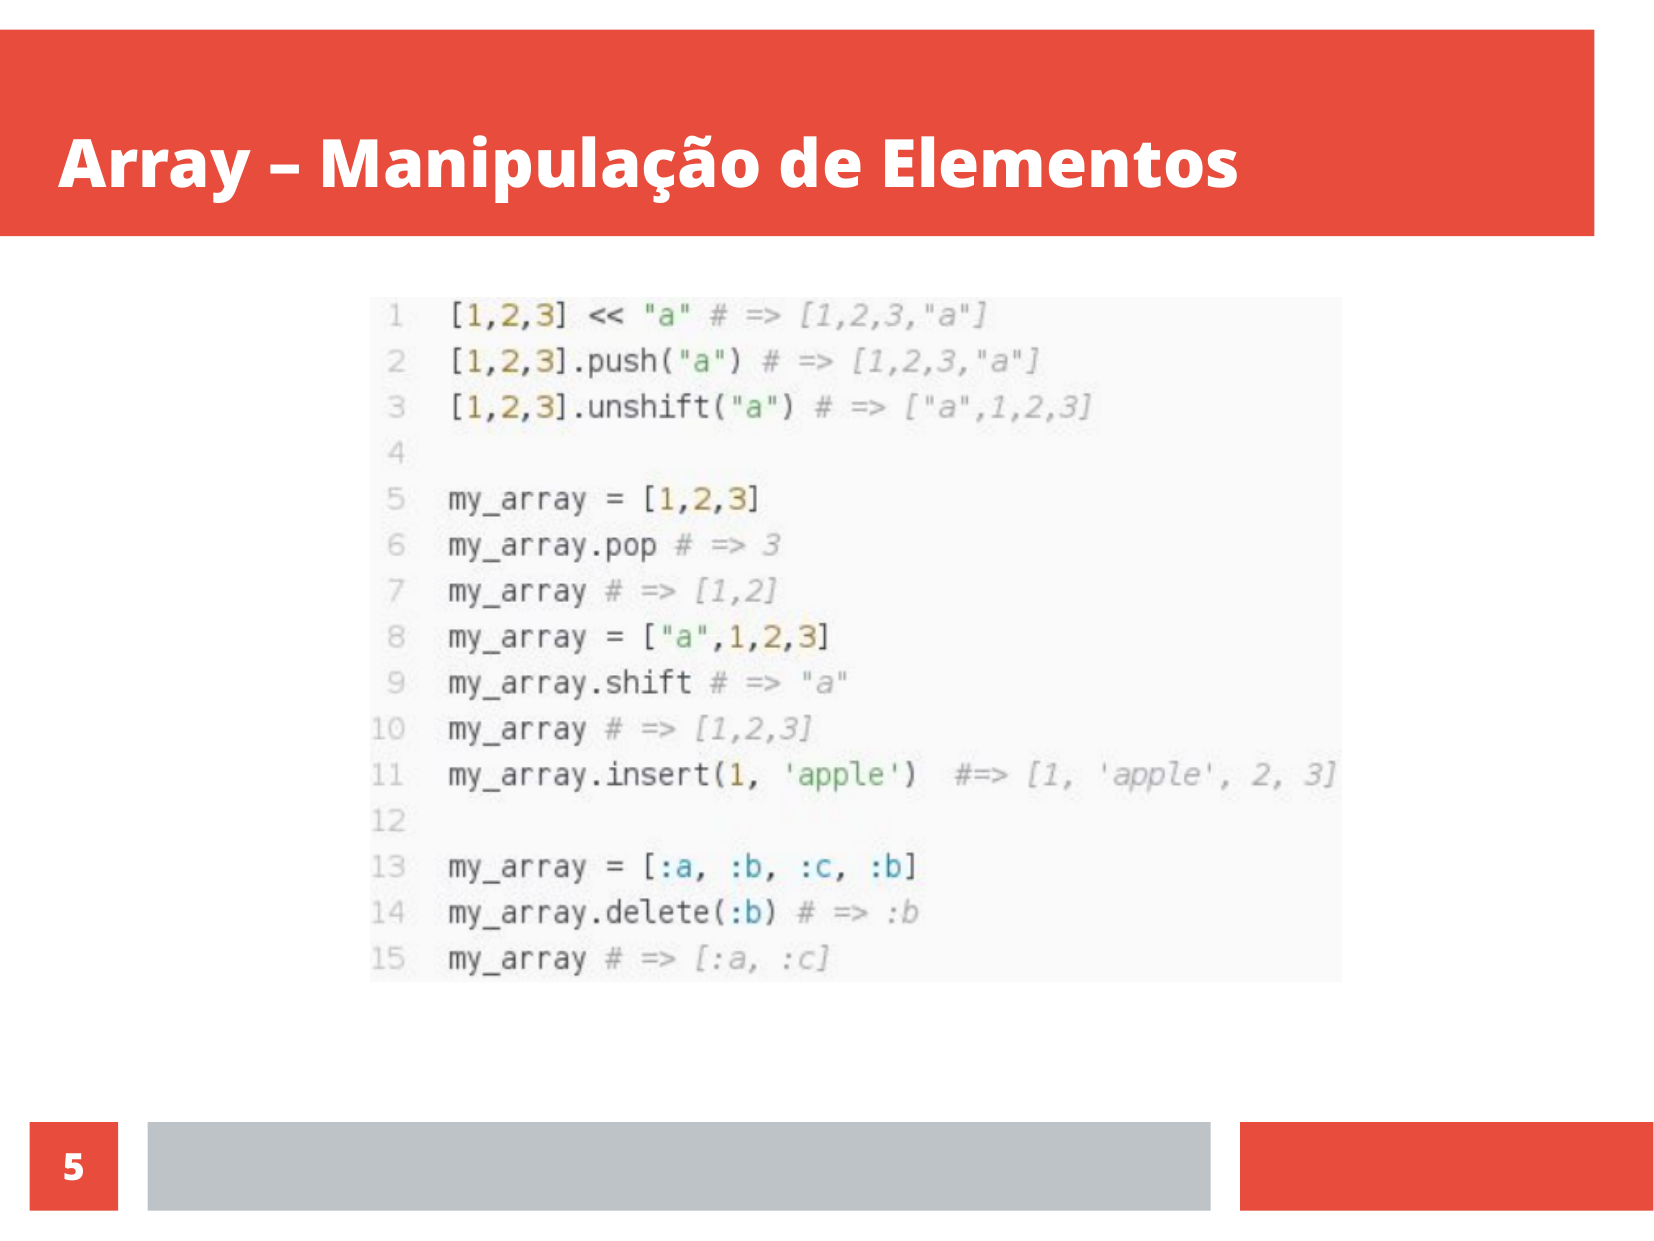

# Array – Manipulação de Elementos
5